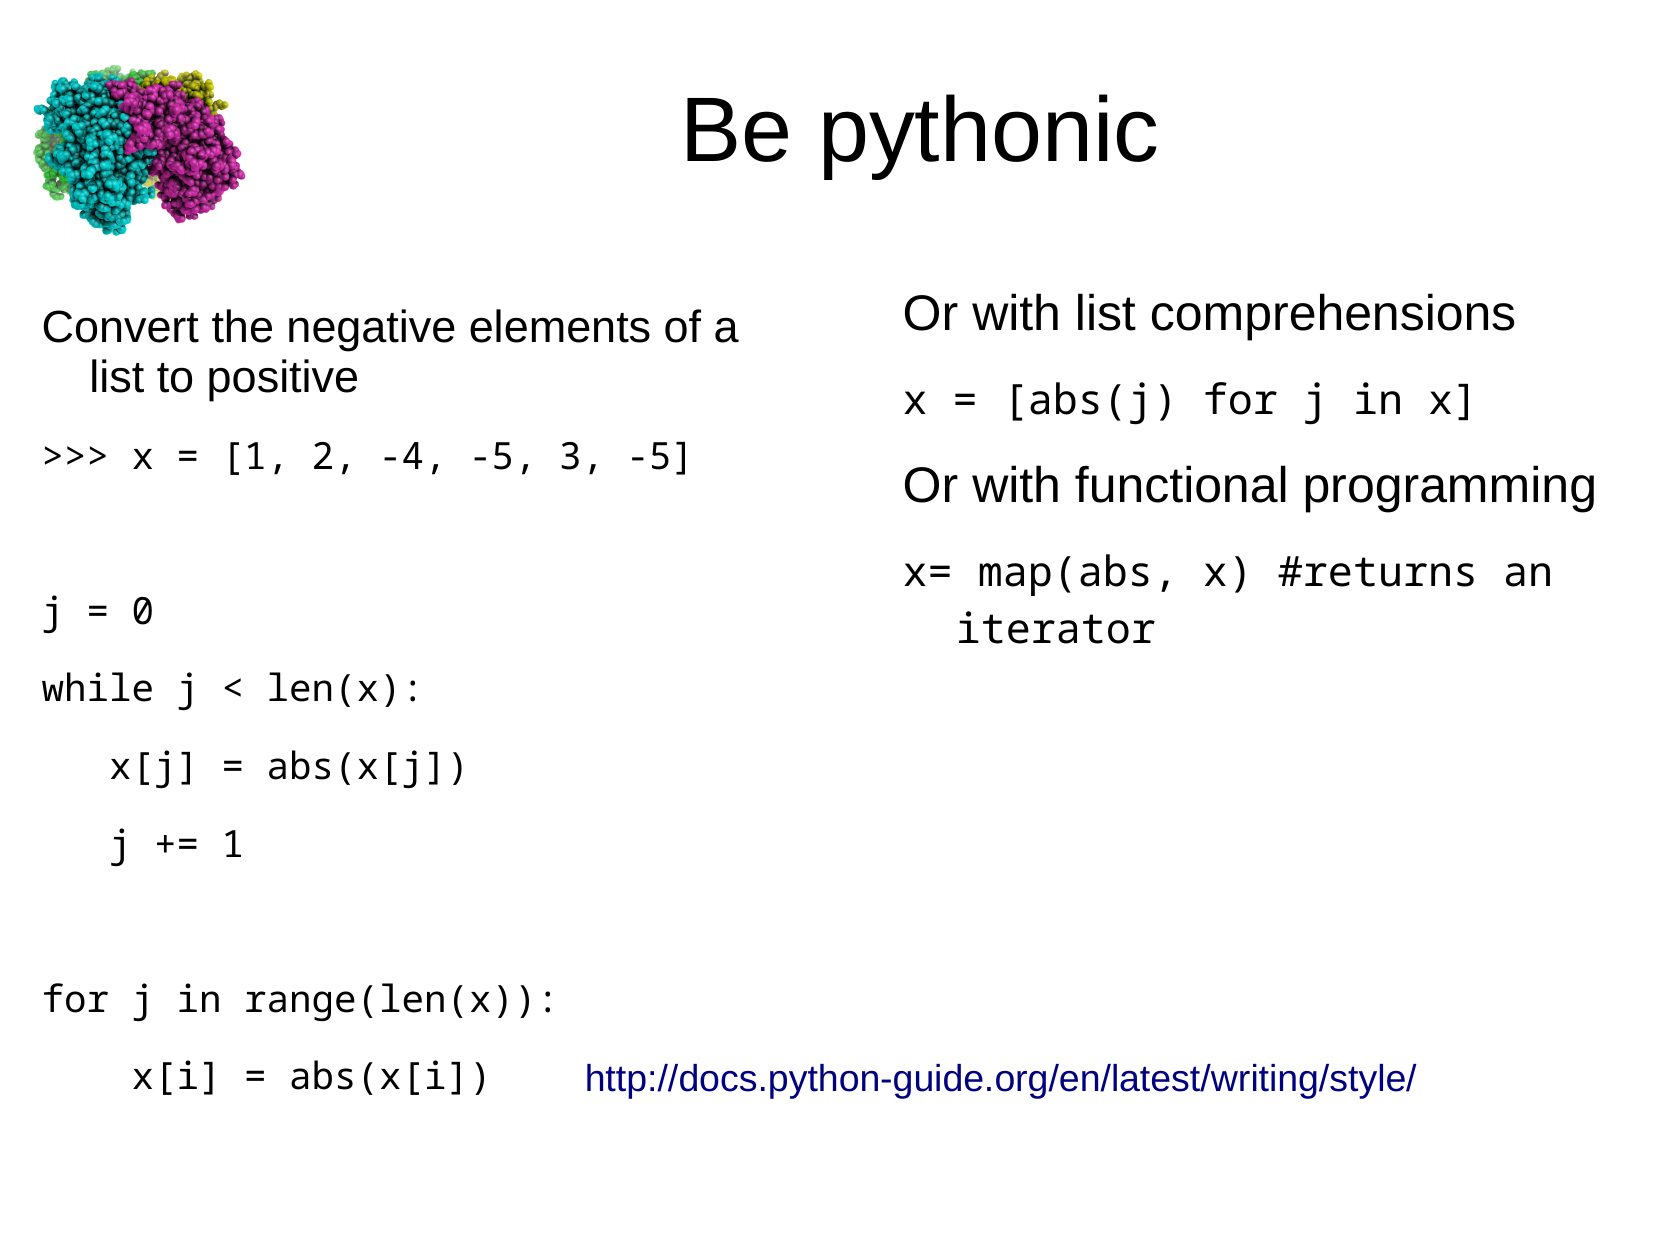

# Be pythonic
Or with list comprehensions
x = [abs(j) for j in x]
Or with functional programming
x= map(abs, x) #returns an iterator
Convert the negative elements of a list to positive
>>> x = [1, 2, -4, -5, 3, -5]
j = 0
while j < len(x):
 x[j] = abs(x[j])
 j += 1
for j in range(len(x)):
 x[i] = abs(x[i])
http://docs.python-guide.org/en/latest/writing/style/